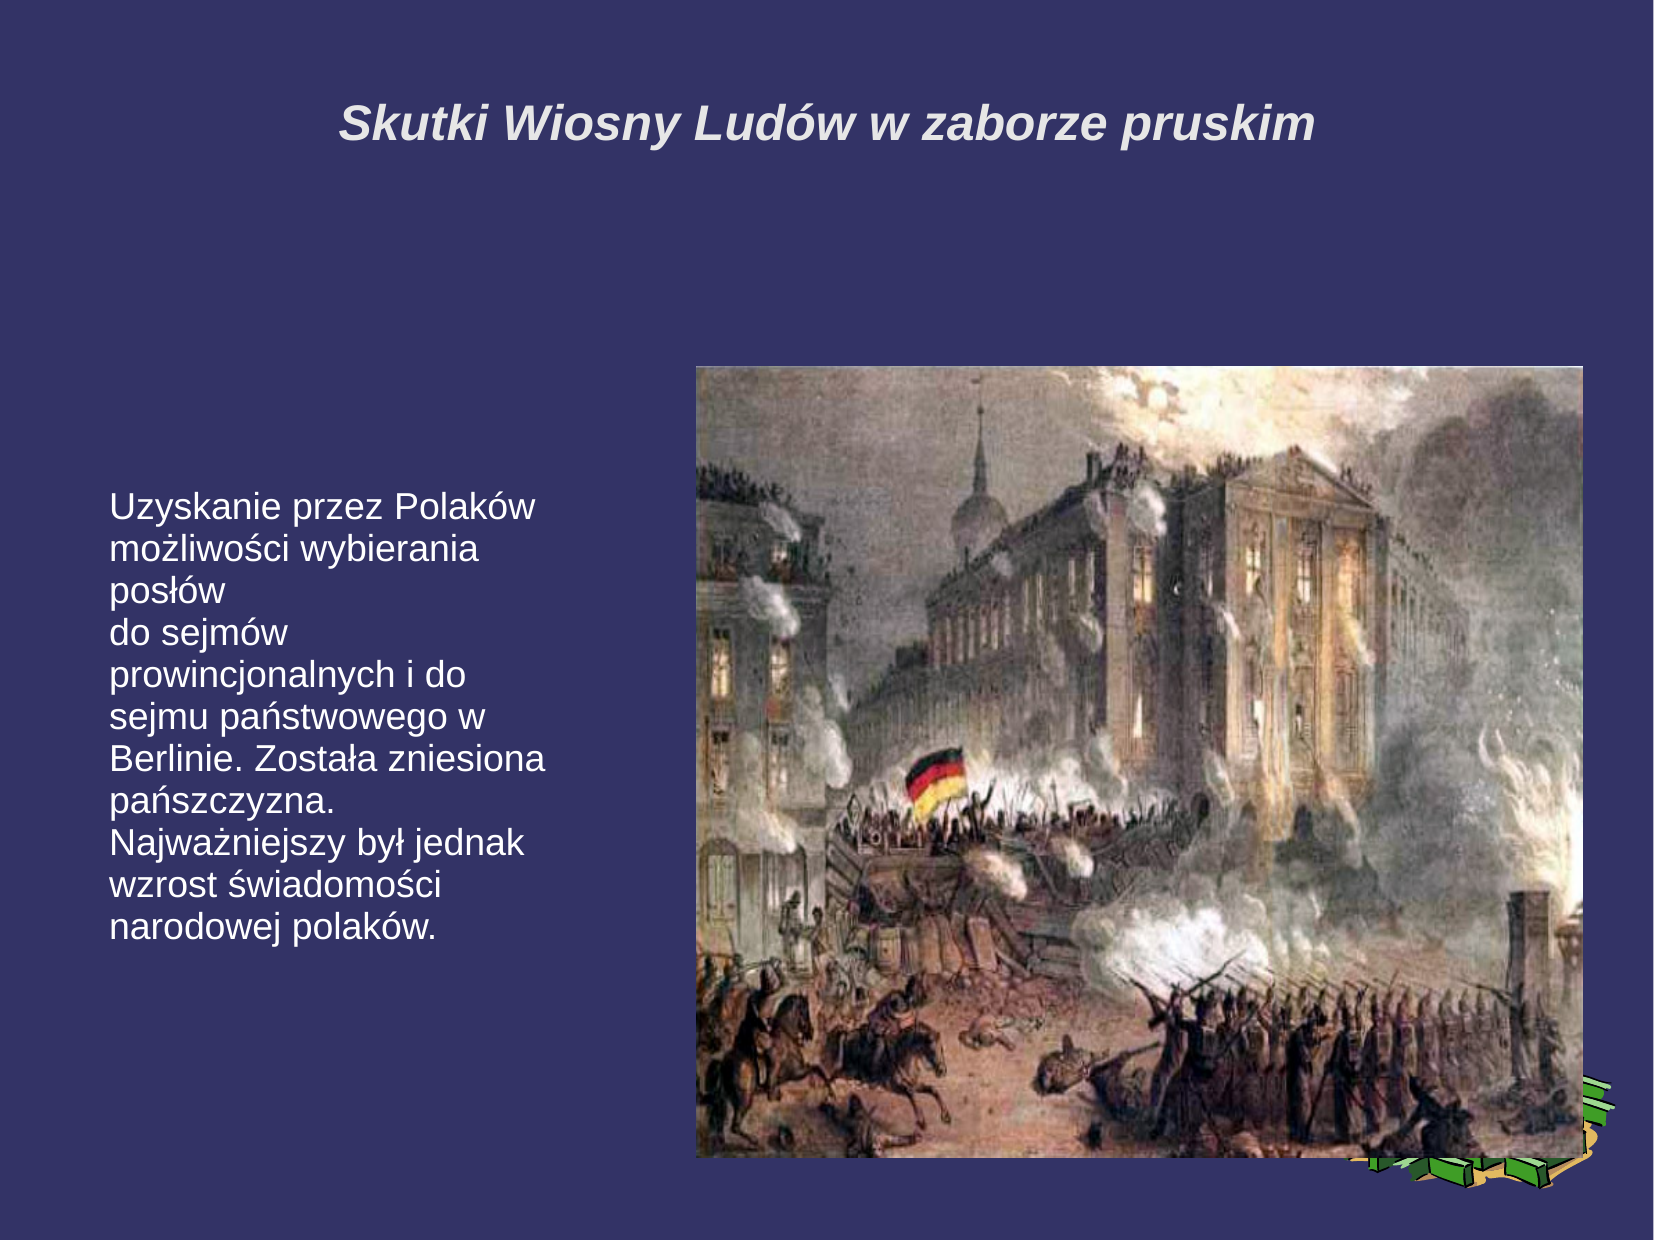

# Skutki Wiosny Ludów w zaborze pruskim
Uzyskanie przez Polaków możliwości wybierania posłów
do sejmów prowincjonalnych i do sejmu państwowego w
Berlinie. Została zniesiona pańszczyzna. Najważniejszy był jednak
wzrost świadomości narodowej polaków.